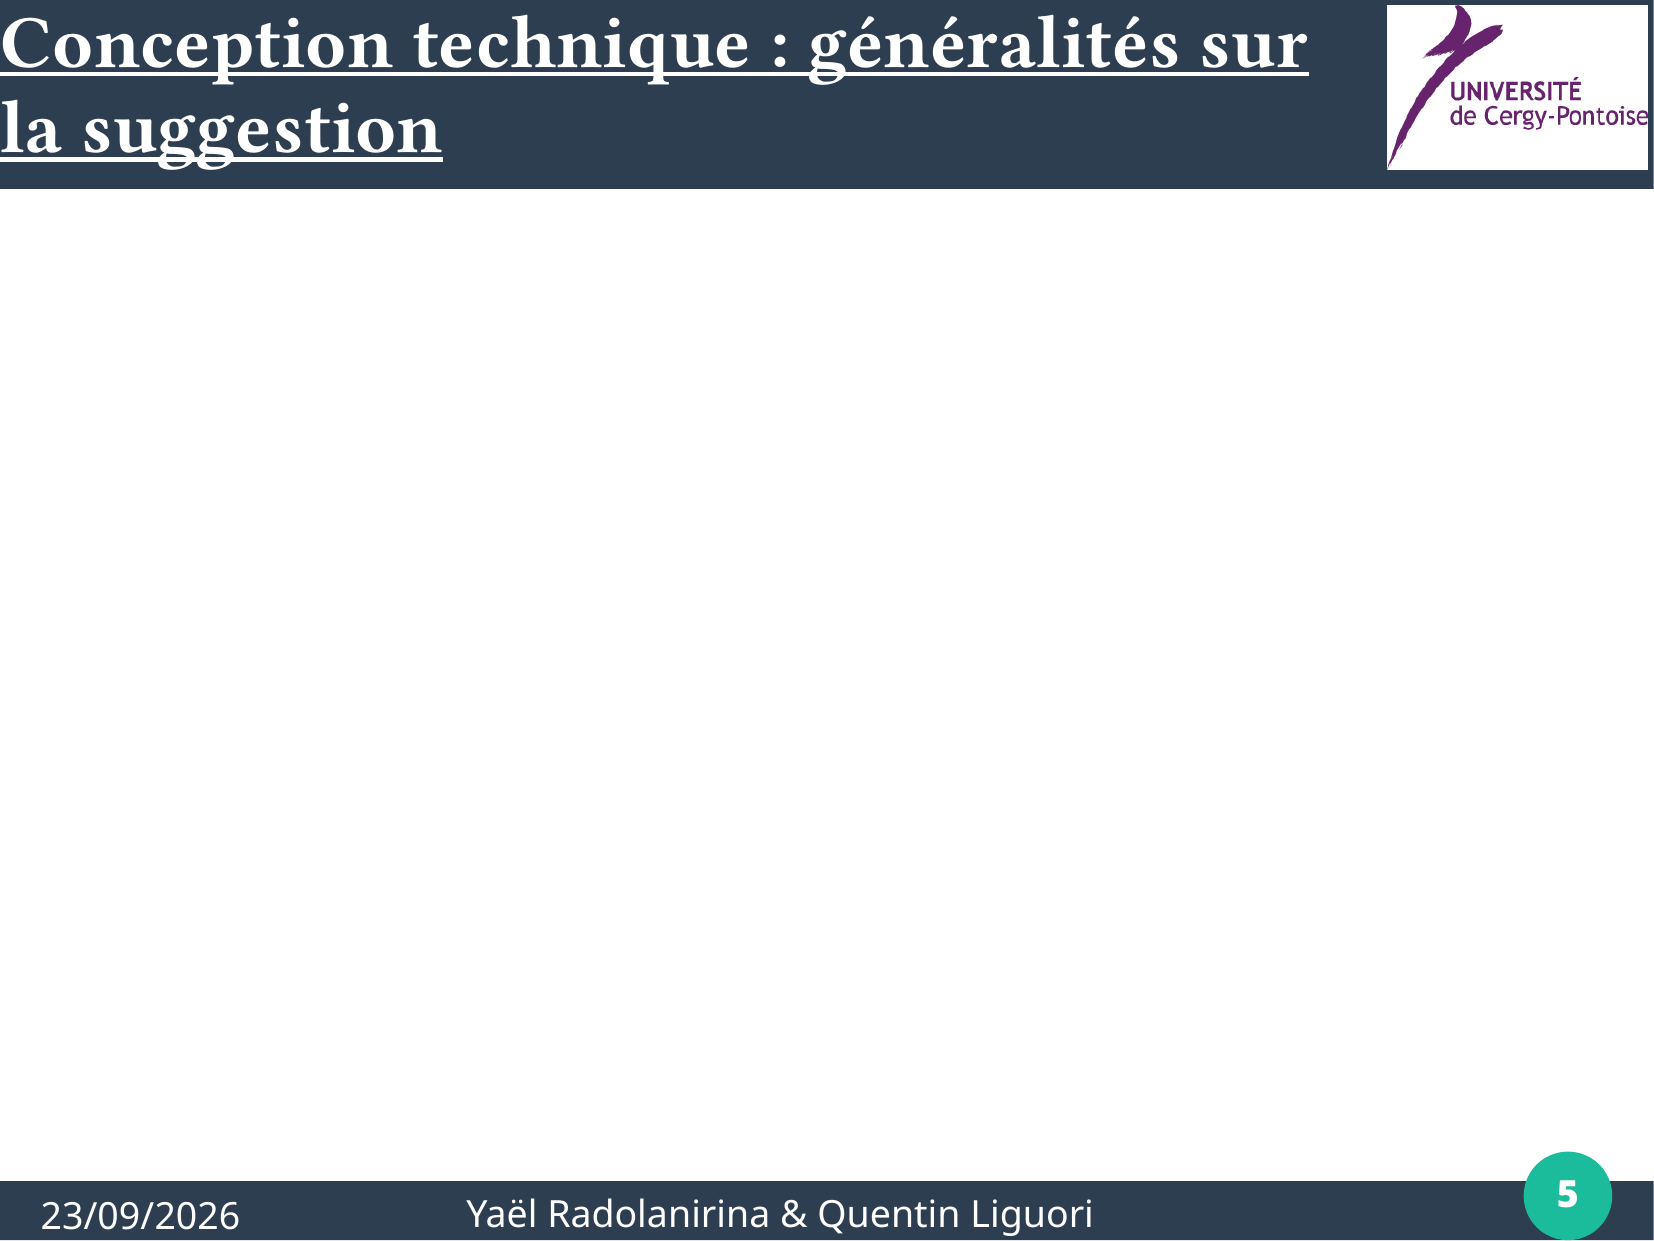

# Conception technique : généralités sur la suggestion
5